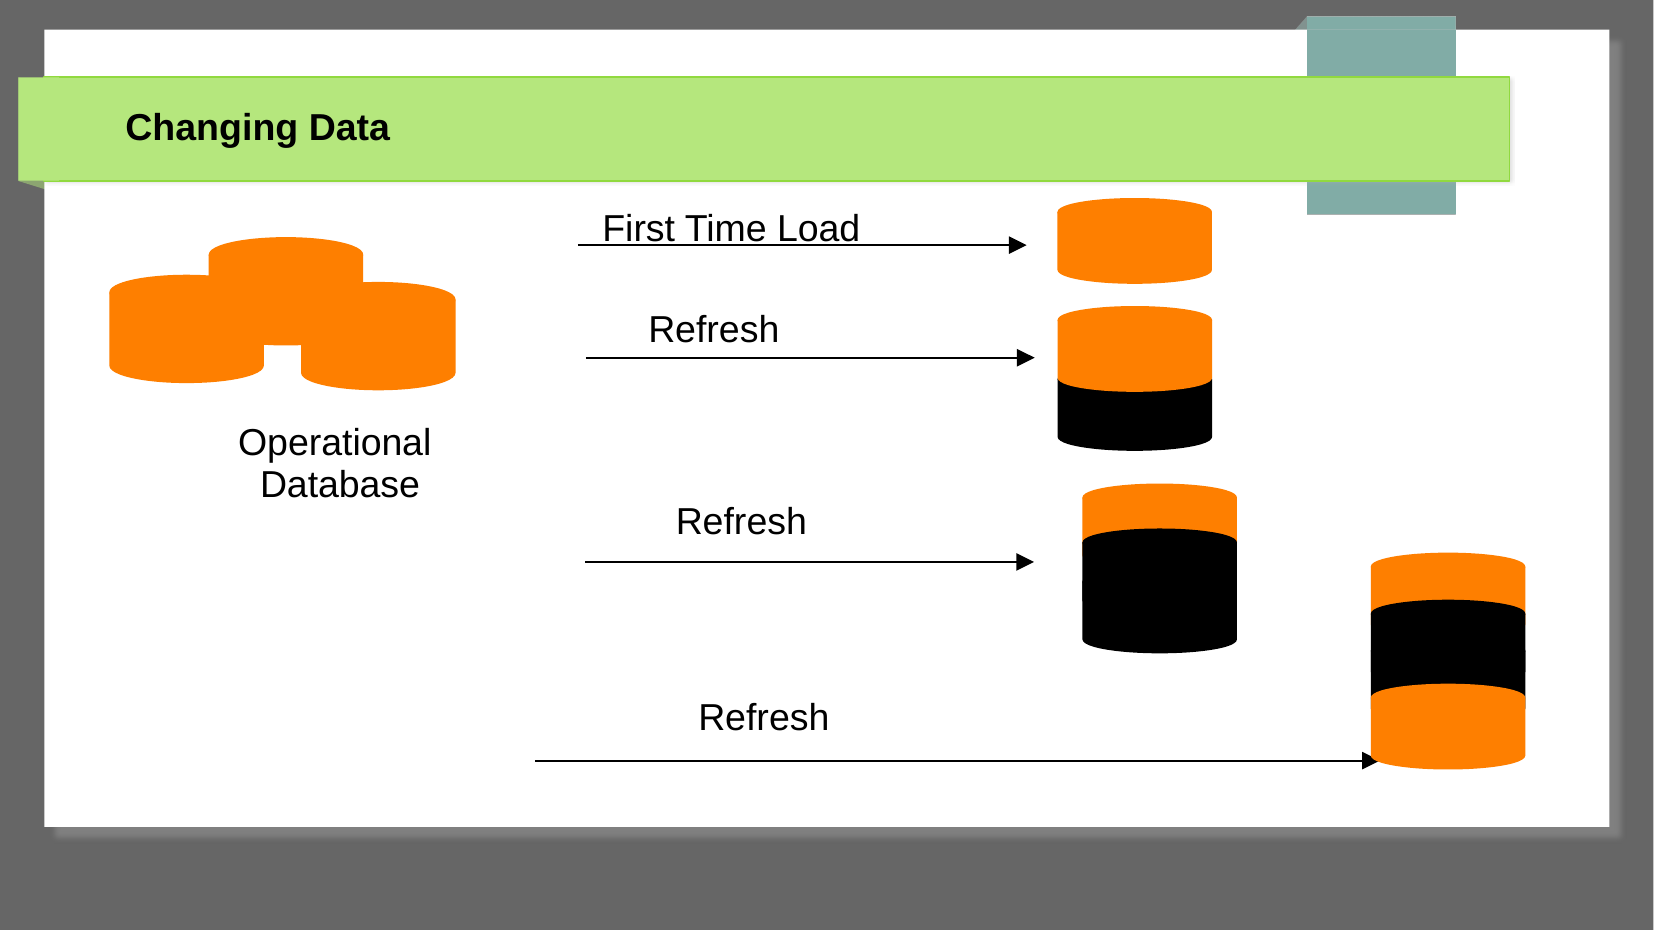

Changing Data
First Time Load
Refresh
Operational Database
Refresh
Refresh